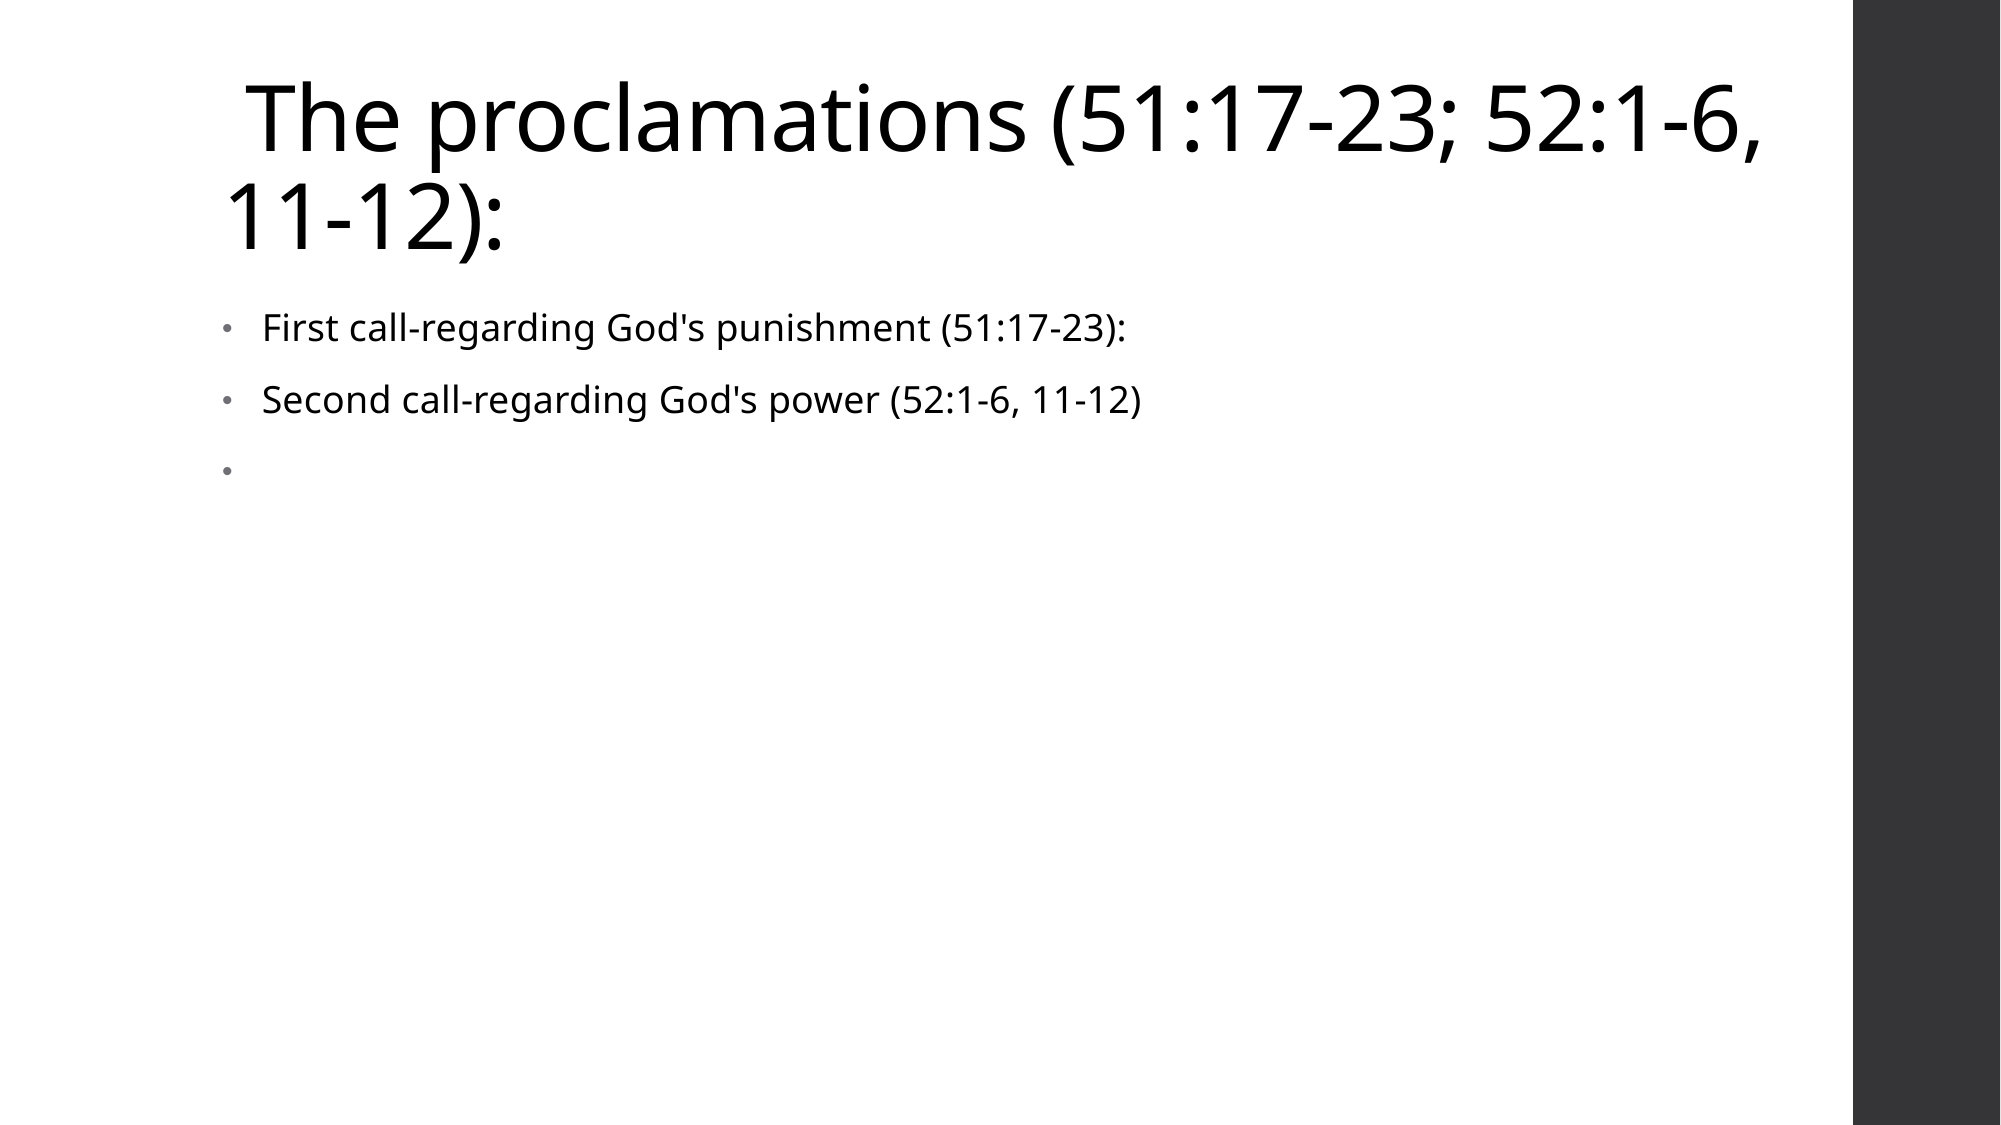

# The proclamations (51:17-23; 52:1-6, 11-12):
 First call-regarding God's punishment (51:17-23):
 Second call-regarding God's power (52:1-6, 11-12)